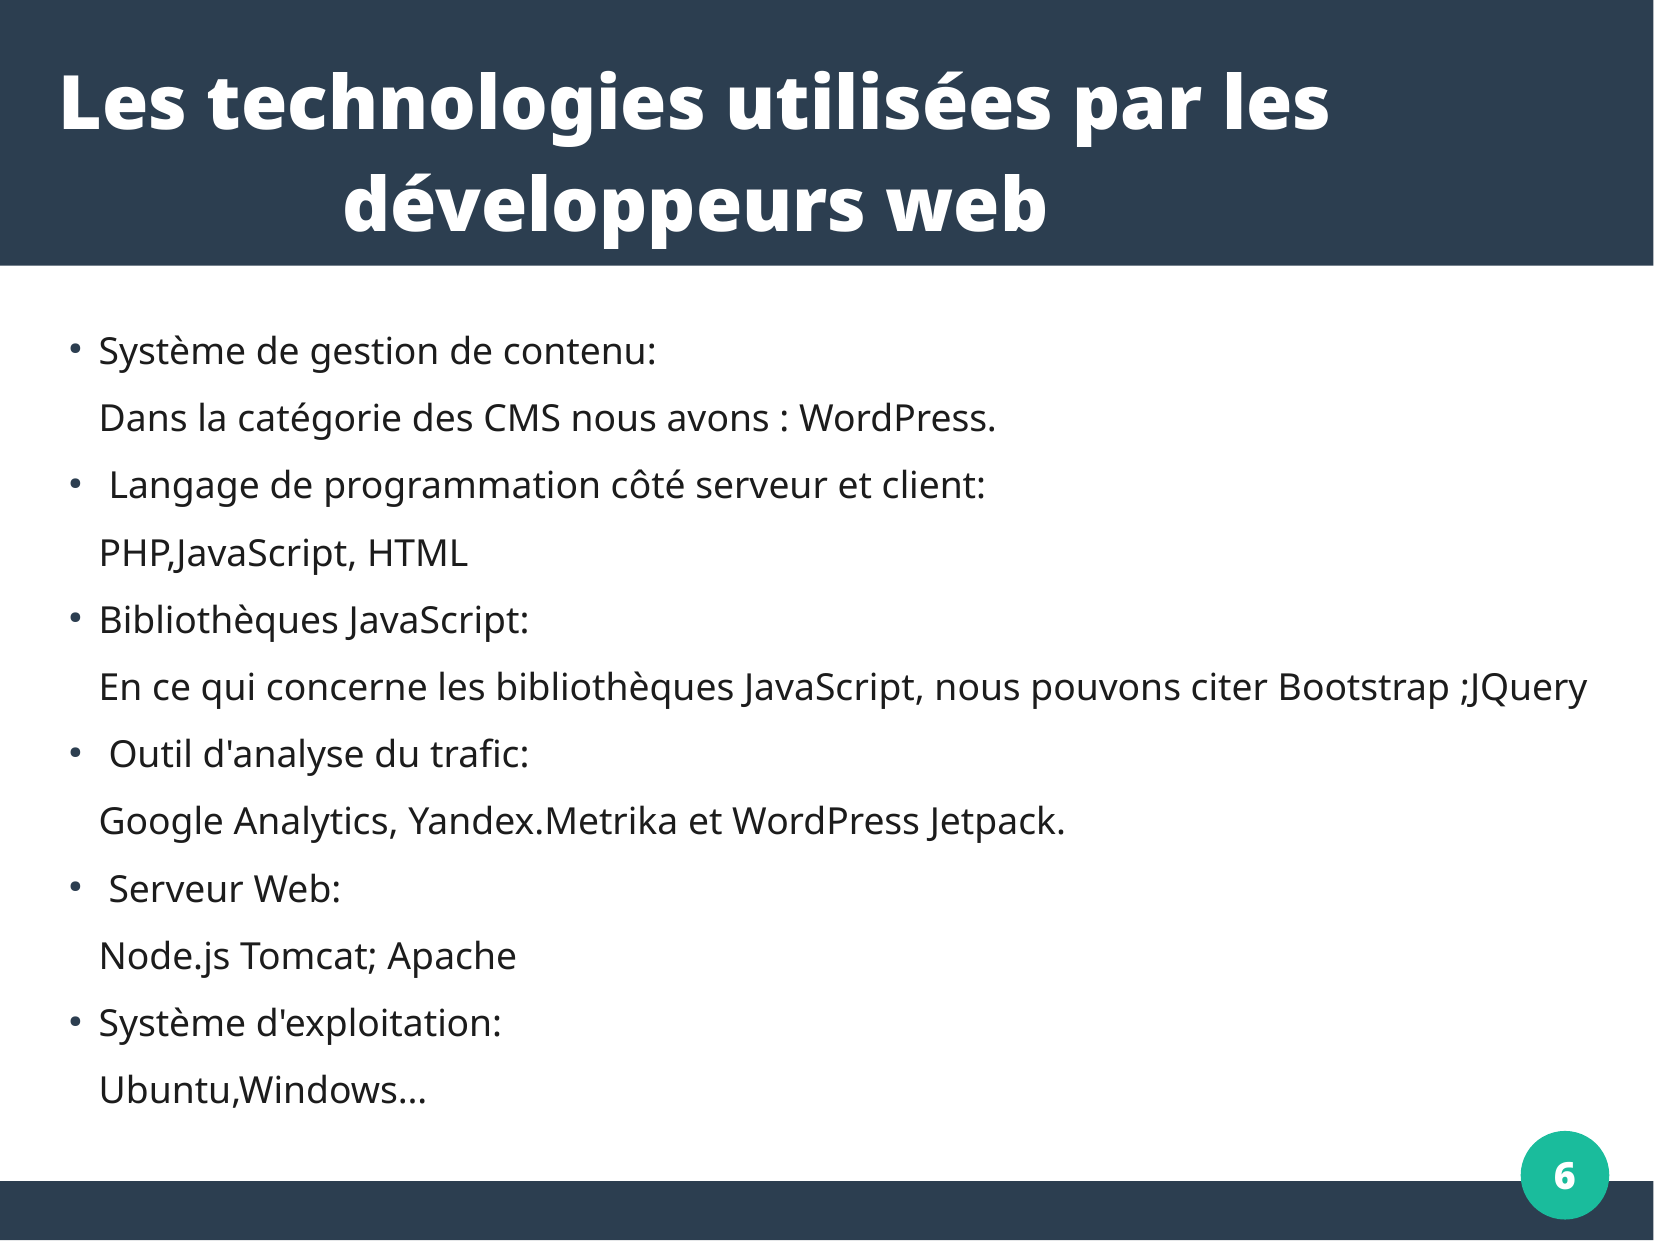

# Les technologies utilisées par les développeurs web
Système de gestion de contenu:
Dans la catégorie des CMS nous avons : WordPress.
 Langage de programmation côté serveur et client:
PHP,JavaScript, HTML
Bibliothèques JavaScript:
En ce qui concerne les bibliothèques JavaScript, nous pouvons citer Bootstrap ;JQuery
 Outil d'analyse du trafic:
Google Analytics, Yandex.Metrika et WordPress Jetpack.
 Serveur Web:
Node.js Tomcat; Apache
Système d'exploitation:
Ubuntu,Windows…
6